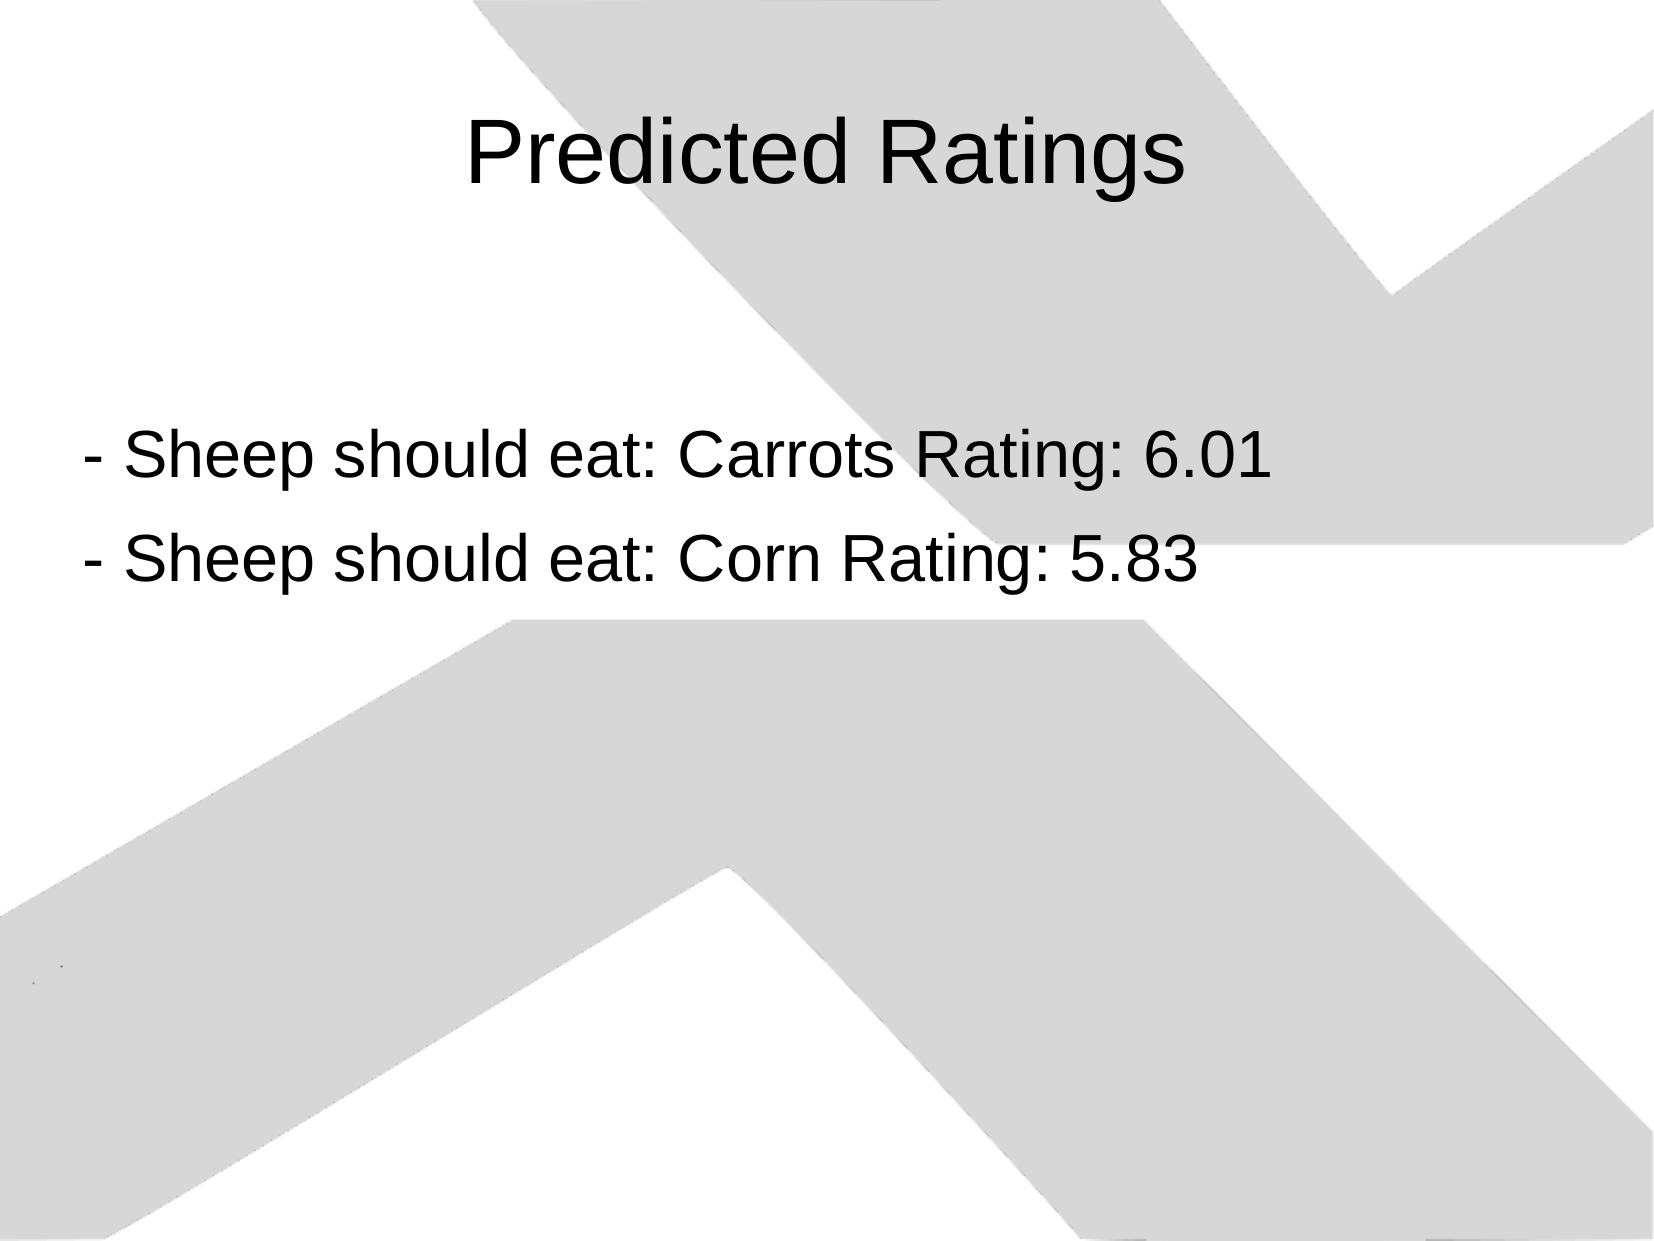

# Predicted Ratings
- Sheep should eat: Carrots Rating: 6.01
- Sheep should eat: Corn Rating: 5.83